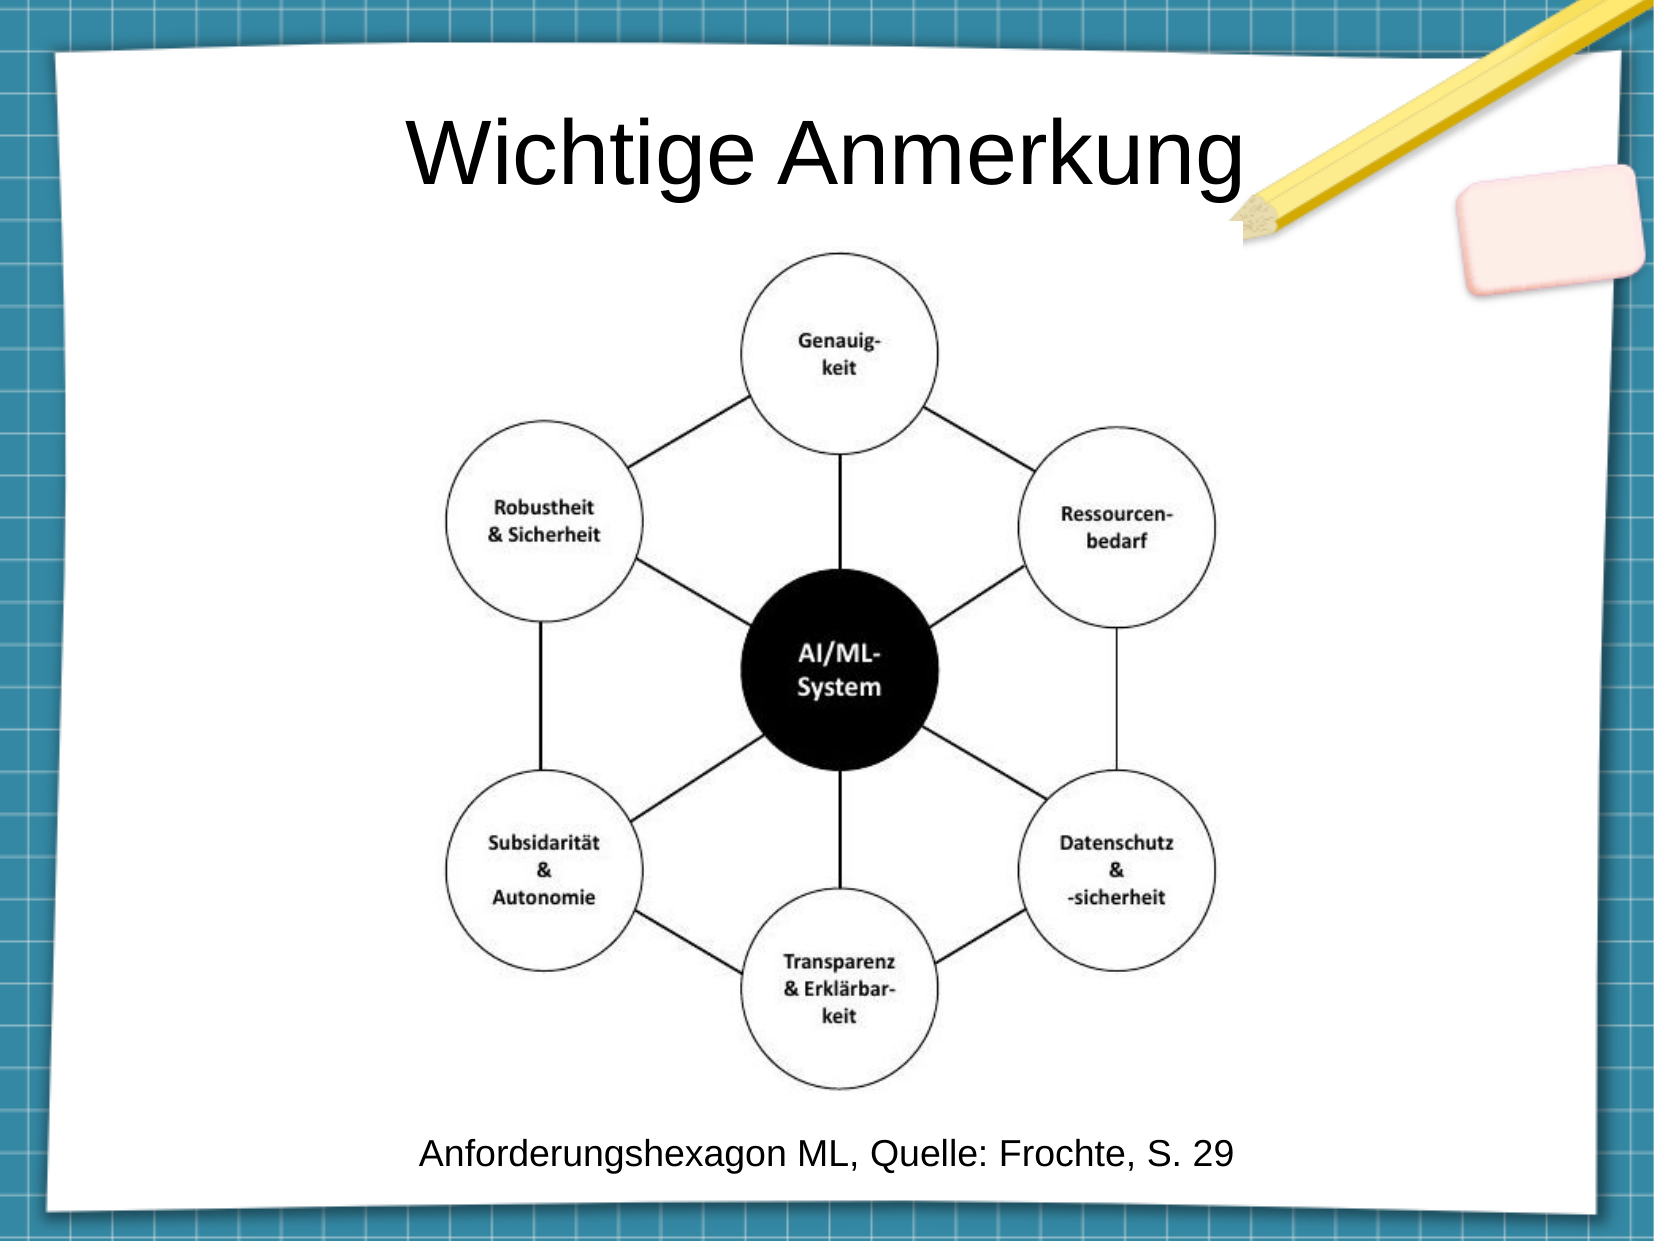

# Wichtige Anmerkung
Anforderungshexagon ML, Quelle: Frochte, S. 29